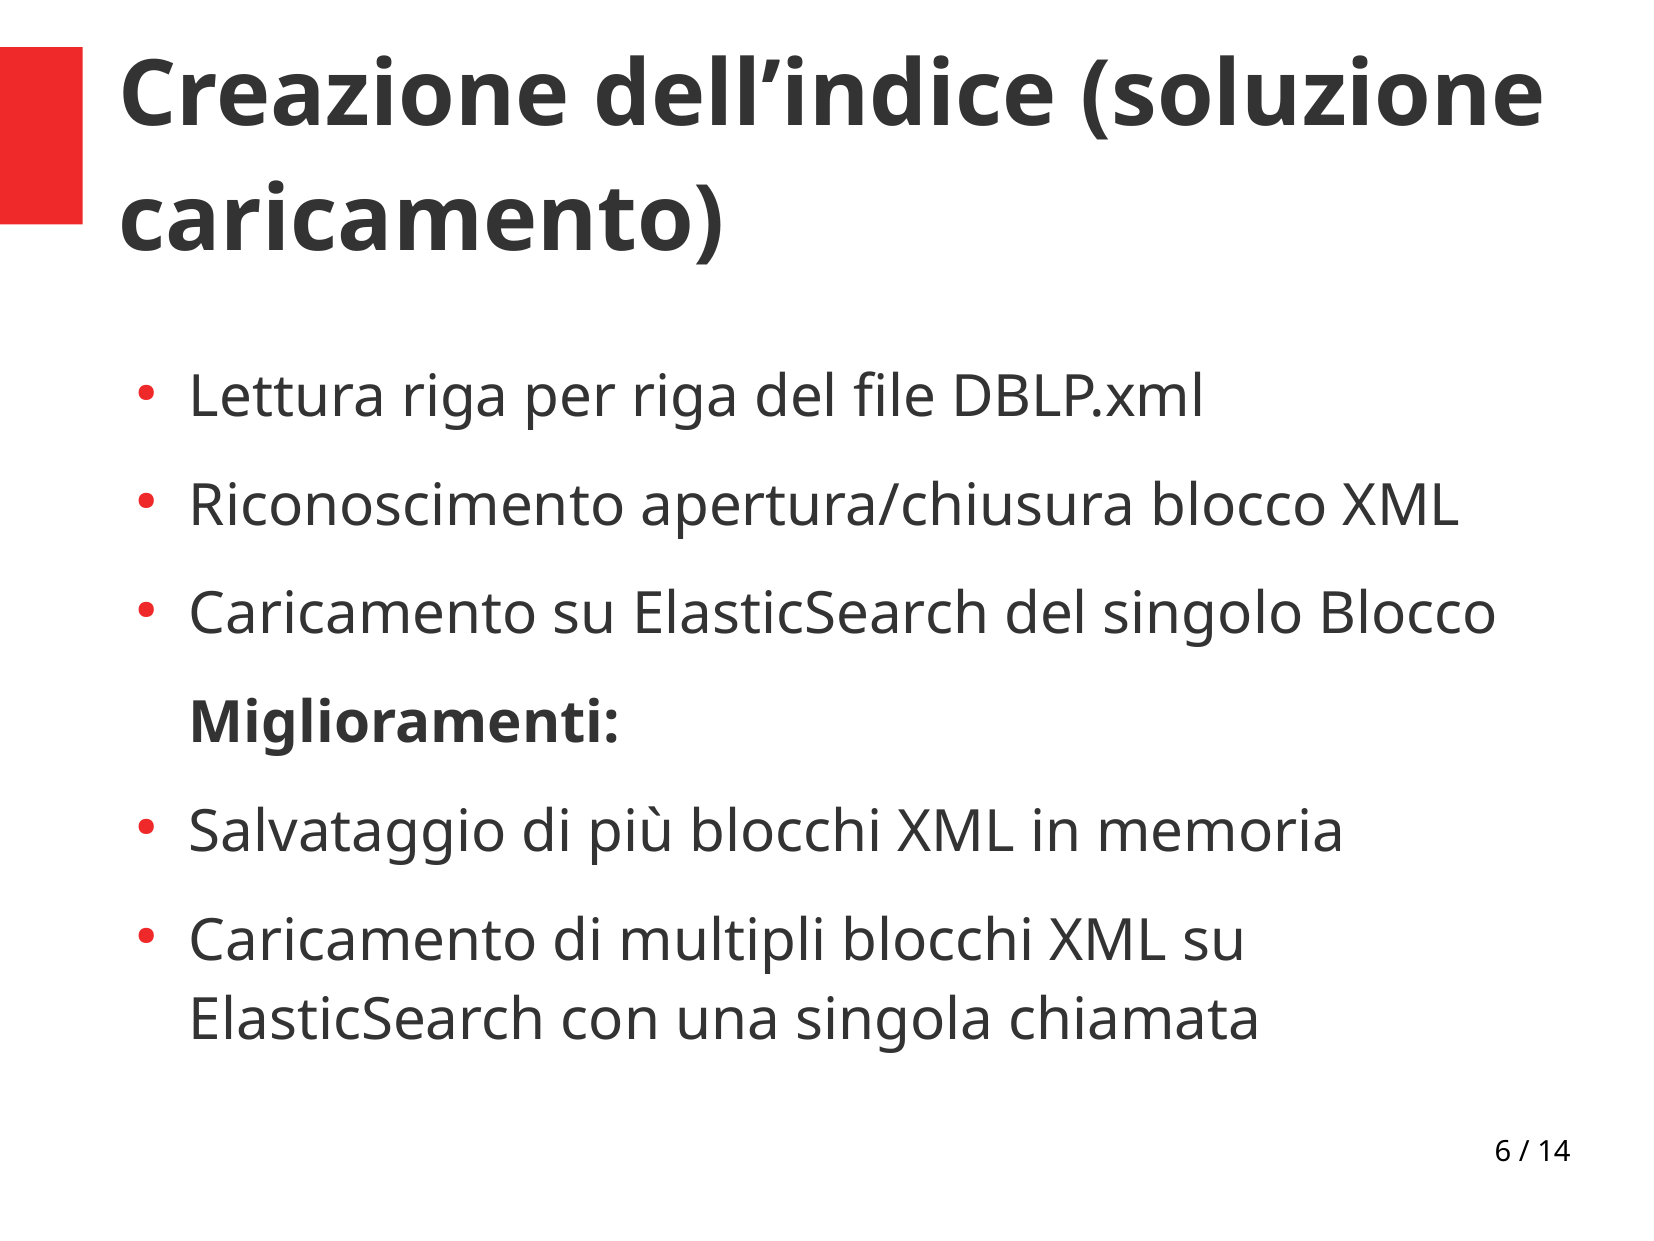

# Creazione dell’indice (soluzione caricamento)
Lettura riga per riga del file DBLP.xml
Riconoscimento apertura/chiusura blocco XML
Caricamento su ElasticSearch del singolo Blocco
Miglioramenti:
Salvataggio di più blocchi XML in memoria
Caricamento di multipli blocchi XML su ElasticSearch con una singola chiamata
6